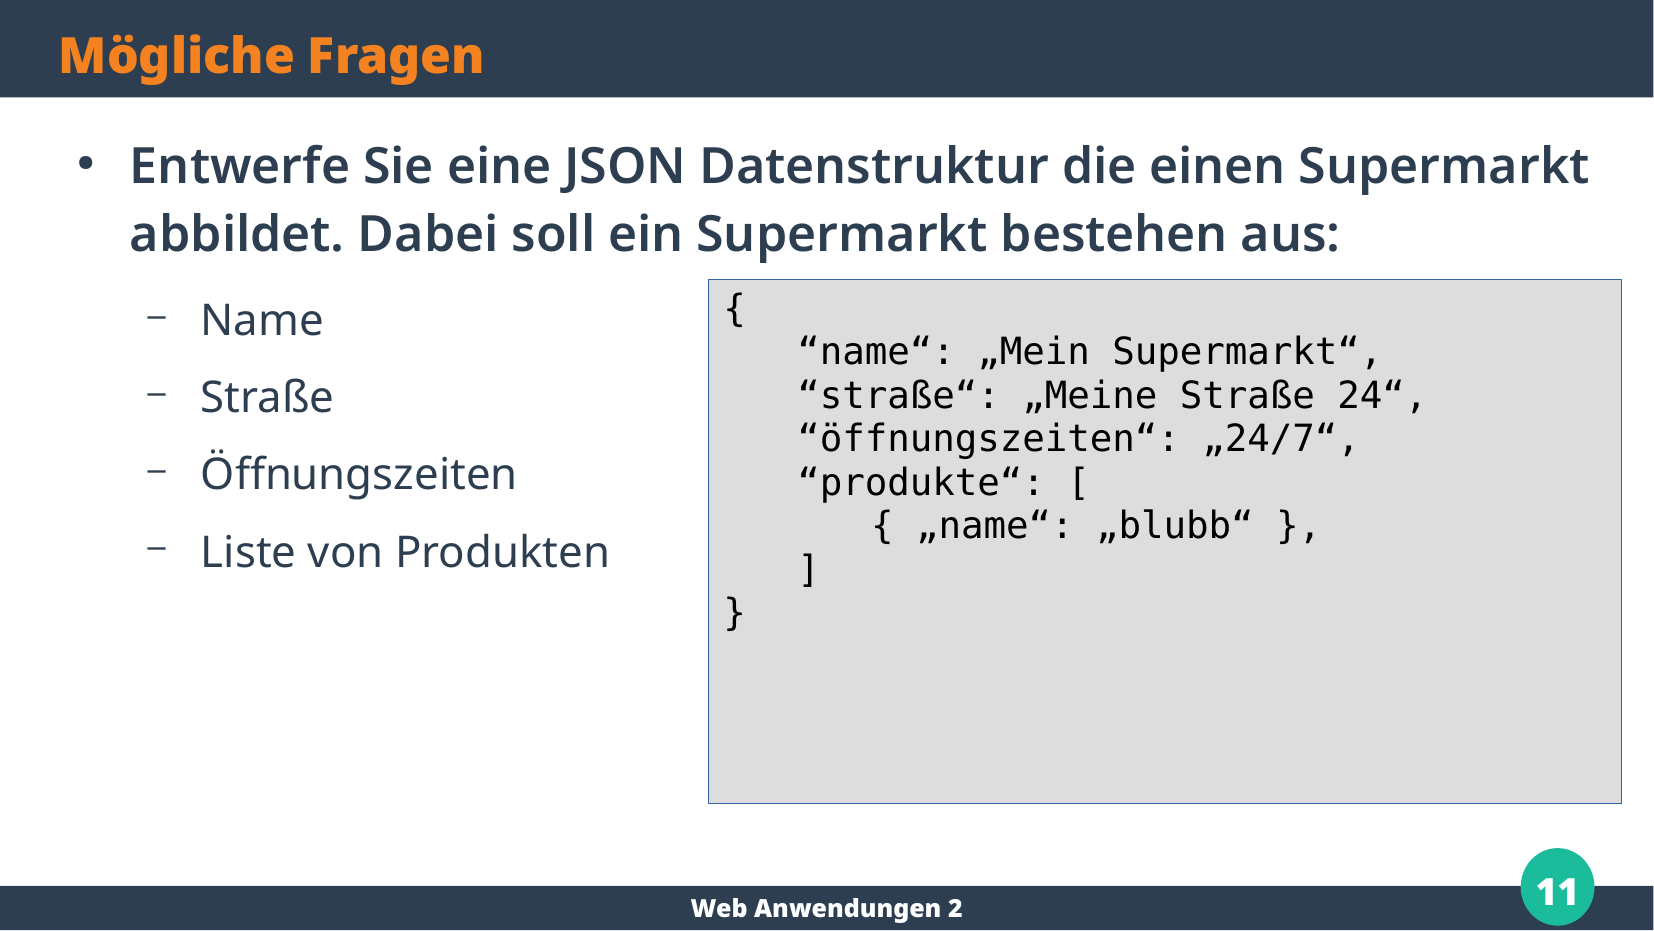

# Mögliche Fragen
Entwerfe Sie eine JSON Datenstruktur die einen Supermarkt abbildet. Dabei soll ein Supermarkt bestehen aus:
Name
Straße
Öffnungszeiten
Liste von Produkten
{
	“name“: „Mein Supermarkt“,
	“straße“: „Meine Straße 24“,
	“öffnungszeiten“: „24/7“,
	“produkte“: [
		{ „name“: „blubb“ },
	]
}
11